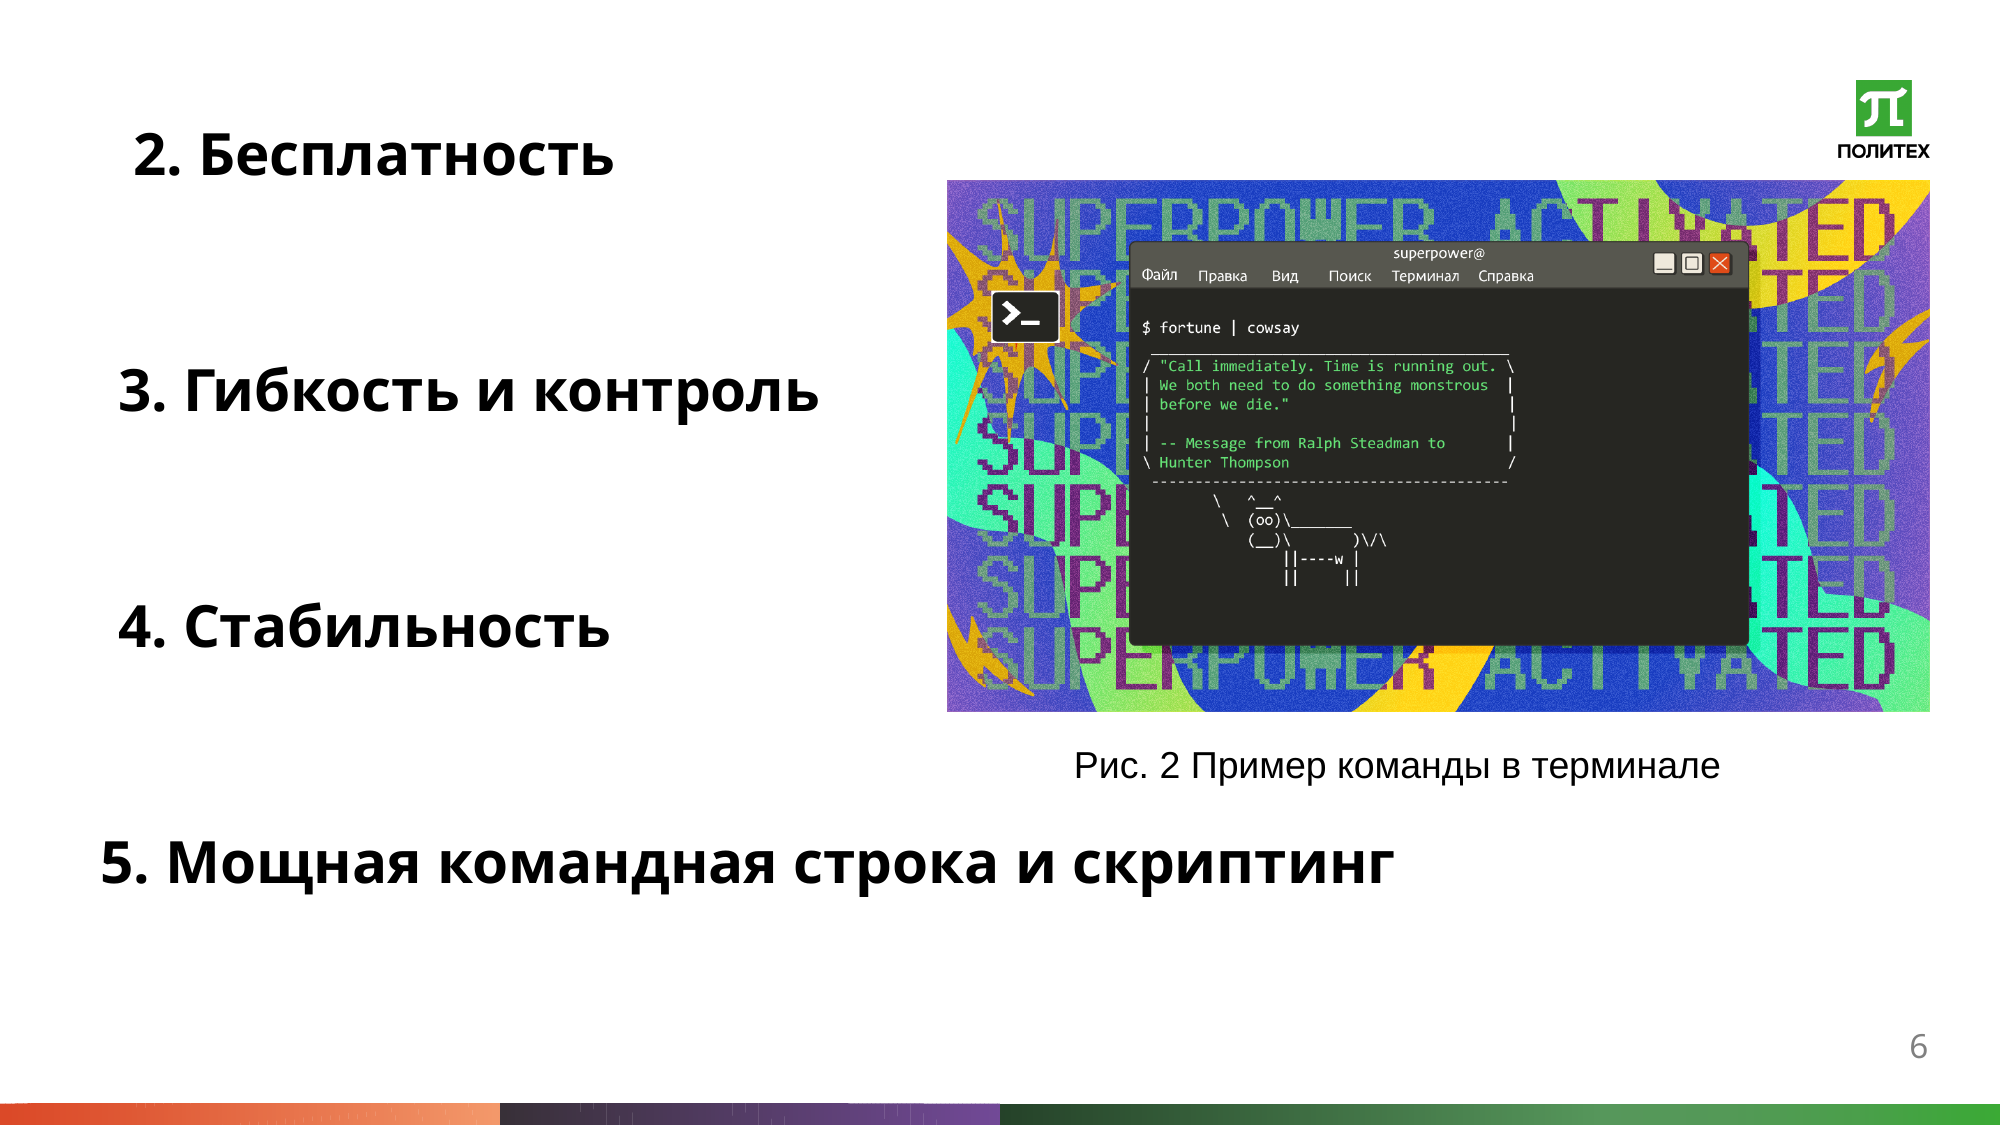

2. Бесплатность
3. Гибкость и контроль
4. Стабильность
Рис. 2 Пример команды в терминале
5. Мощная командная строка и скриптинг